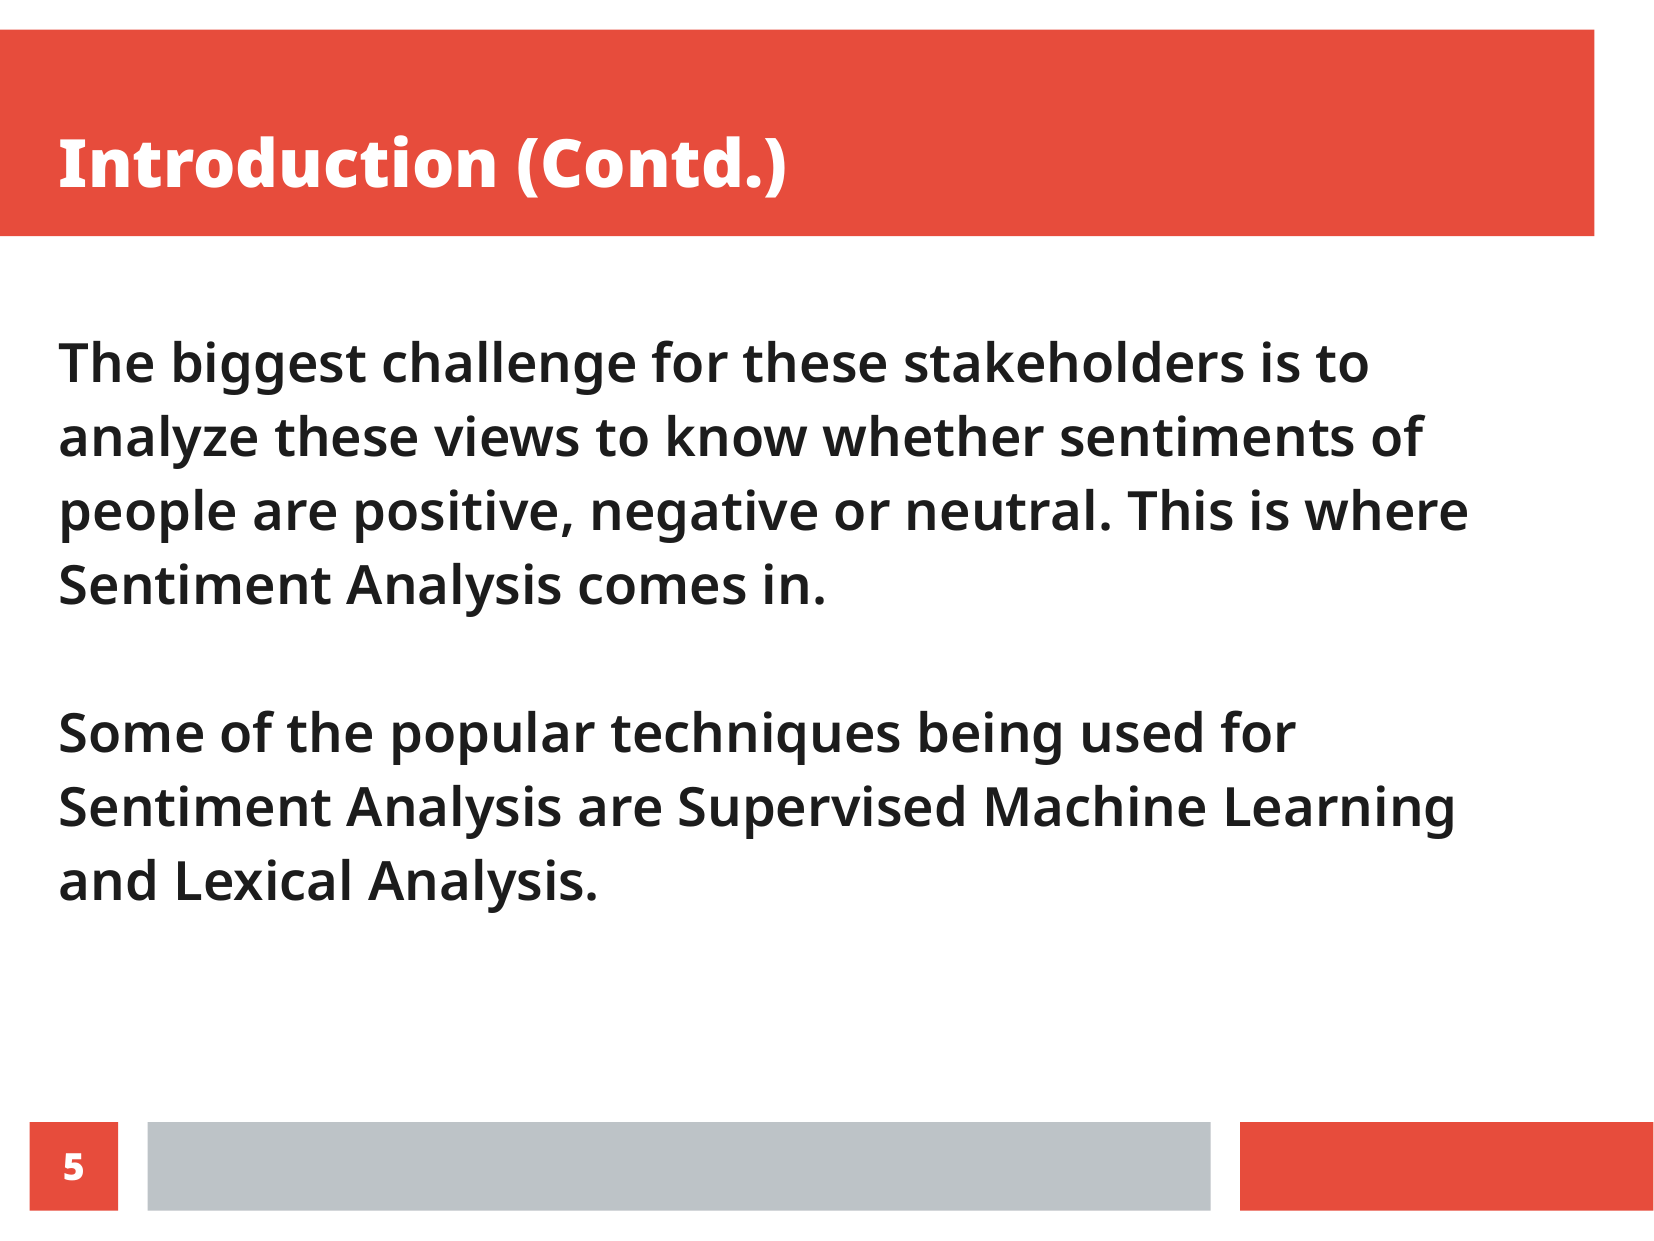

# Introduction (Contd.)
The biggest challenge for these stakeholders is to analyze these views to know whether sentiments of people are positive, negative or neutral. This is where Sentiment Analysis comes in.
Some of the popular techniques being used for Sentiment Analysis are Supervised Machine Learning and Lexical Analysis.
5